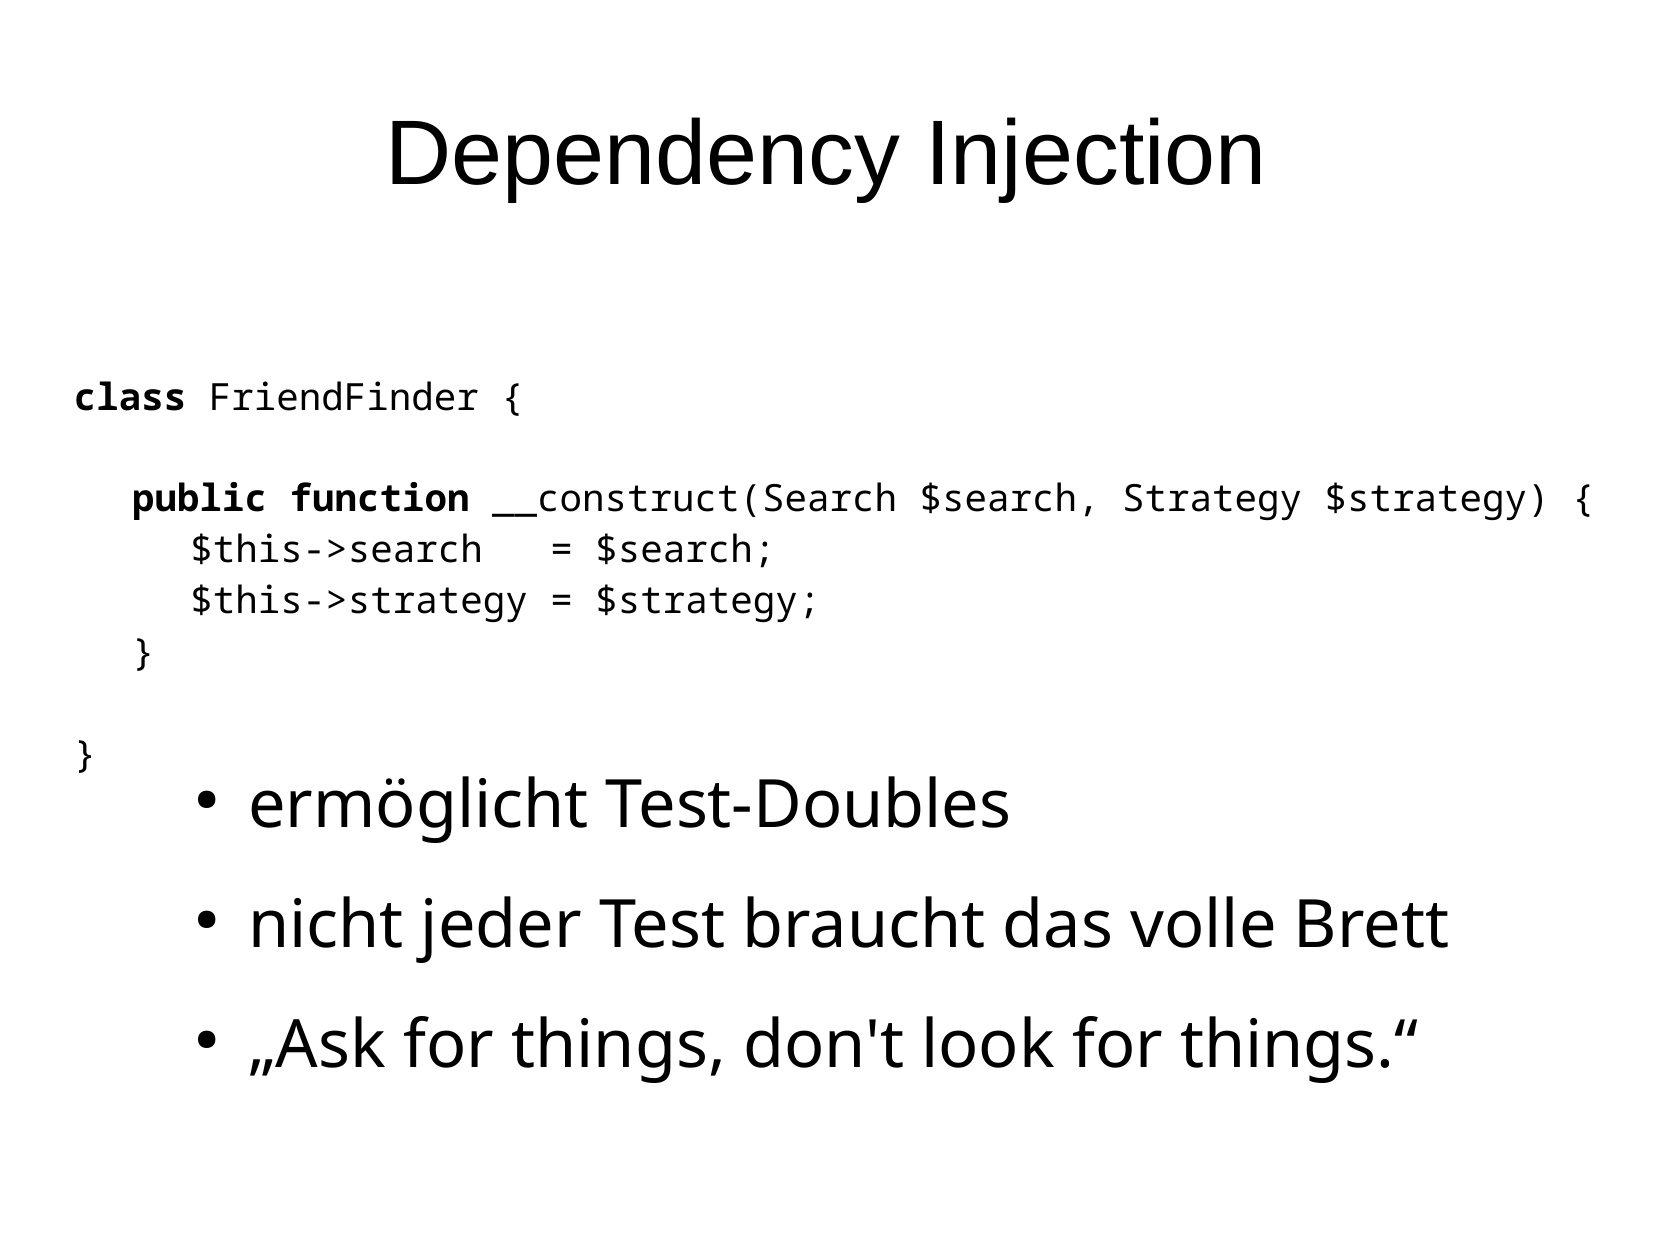

# Dependency Injection
class FriendFinder {
	public function __construct(Search $search, Strategy $strategy) {
		$this->search = $search;
		$this->strategy = $strategy;
	}
}
ermöglicht Test-Doubles
nicht jeder Test braucht das volle Brett
„Ask for things, don't look for things.“